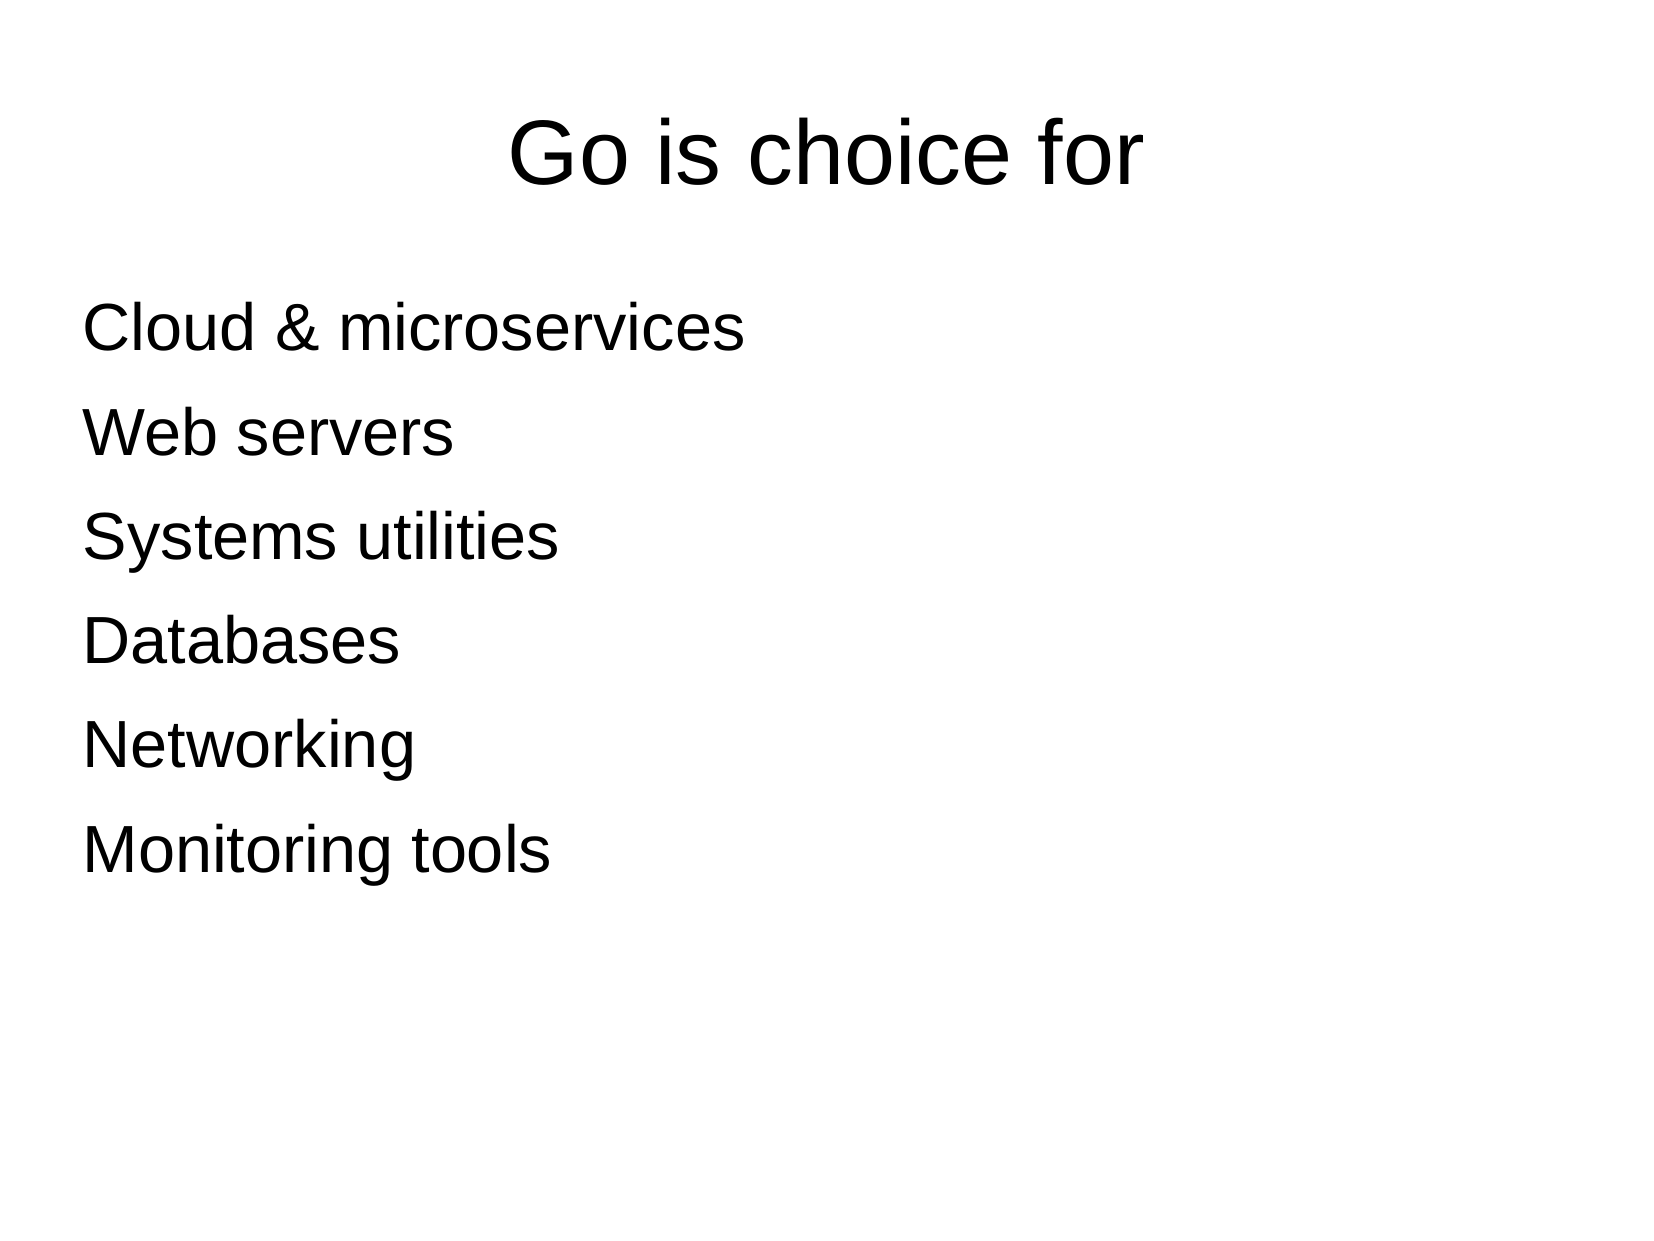

# Go is choice for
Cloud & microservices
Web servers
Systems utilities
Databases
Networking
Monitoring tools